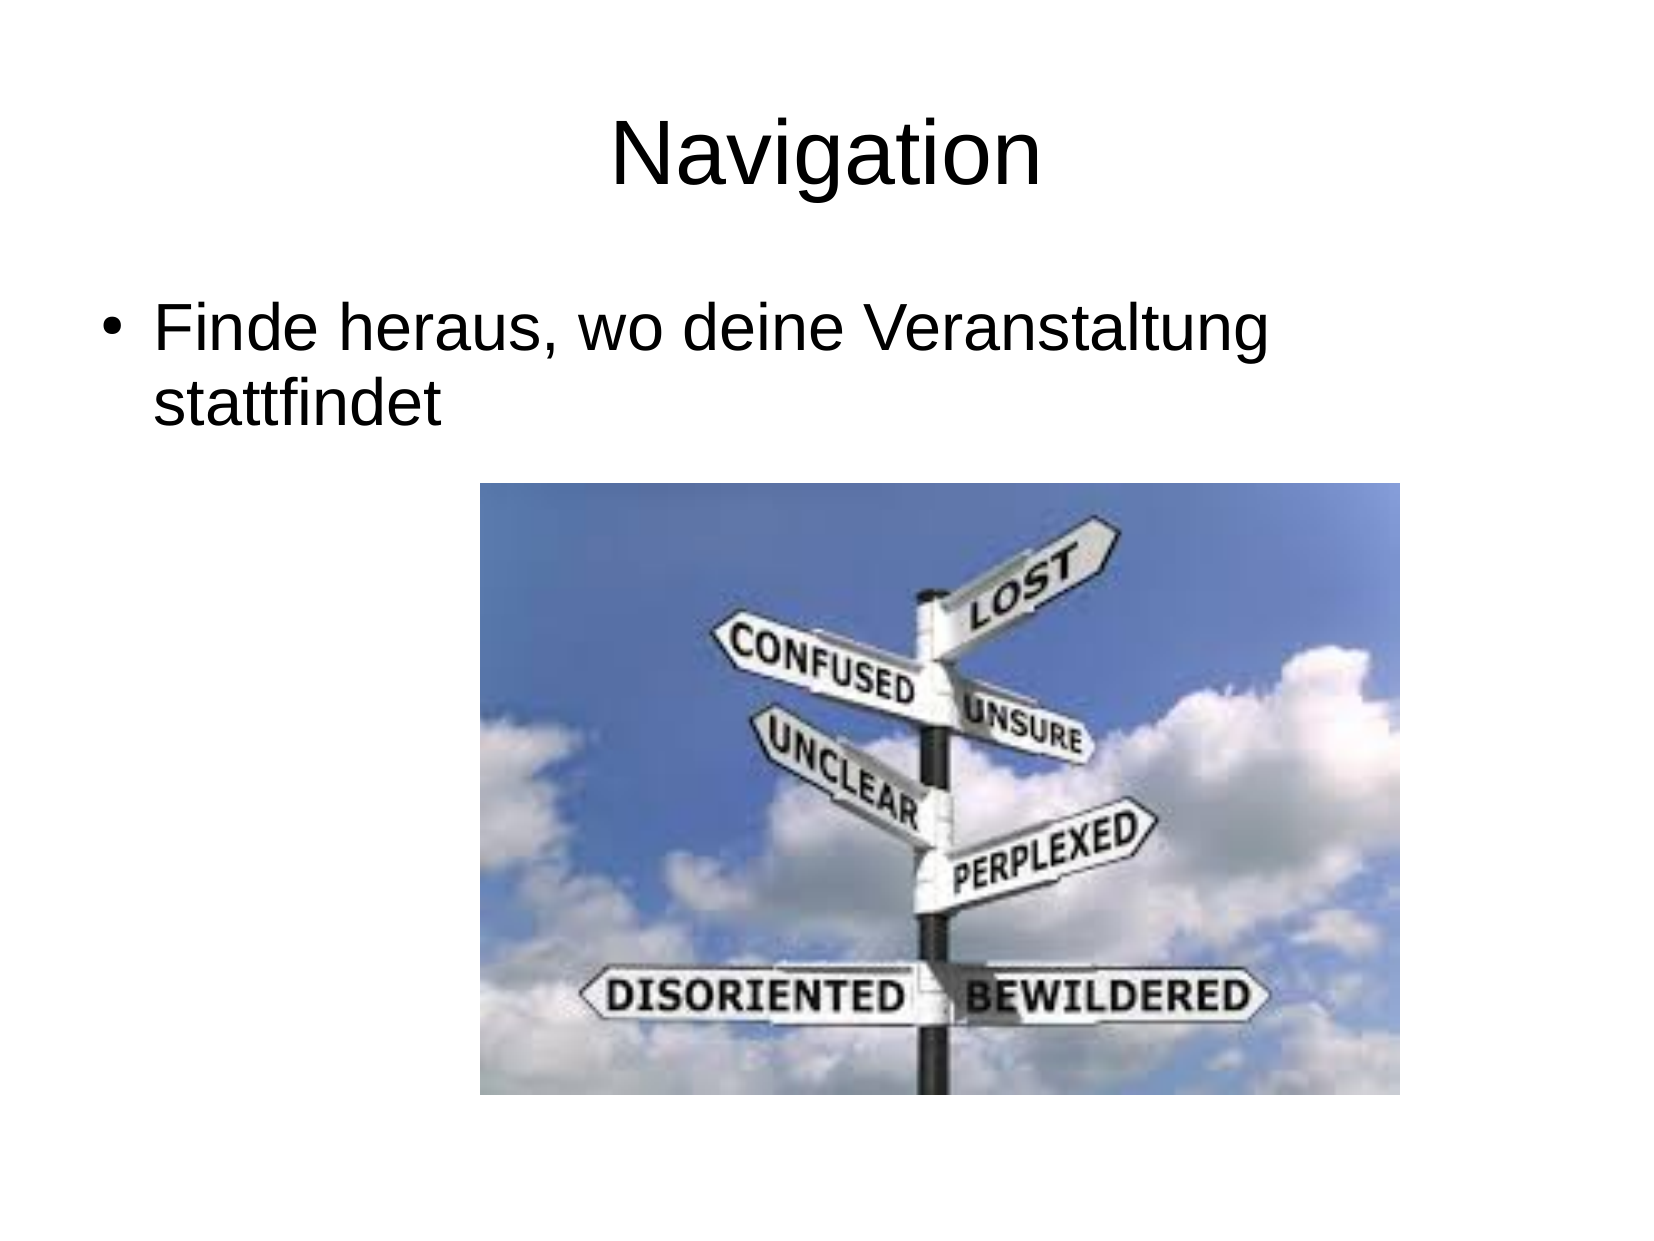

# Navigation
Finde heraus, wo deine Veranstaltung stattfindet